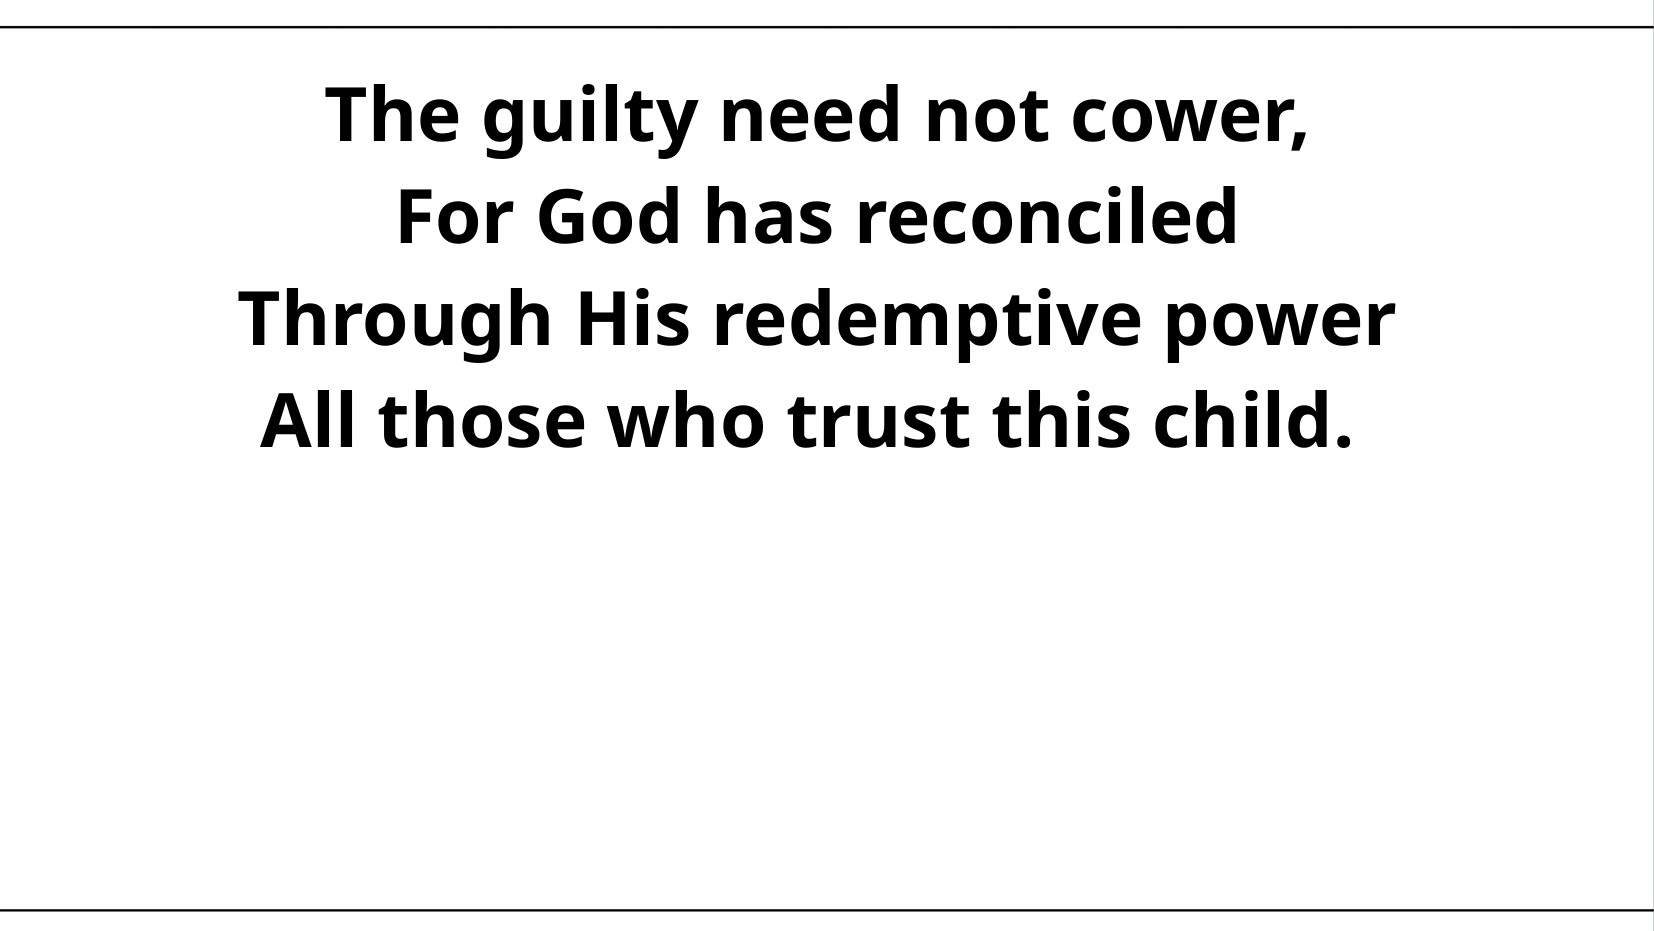

The guilty need not cower,
For God has reconciled
Through His redemptive power
All those who trust this child.